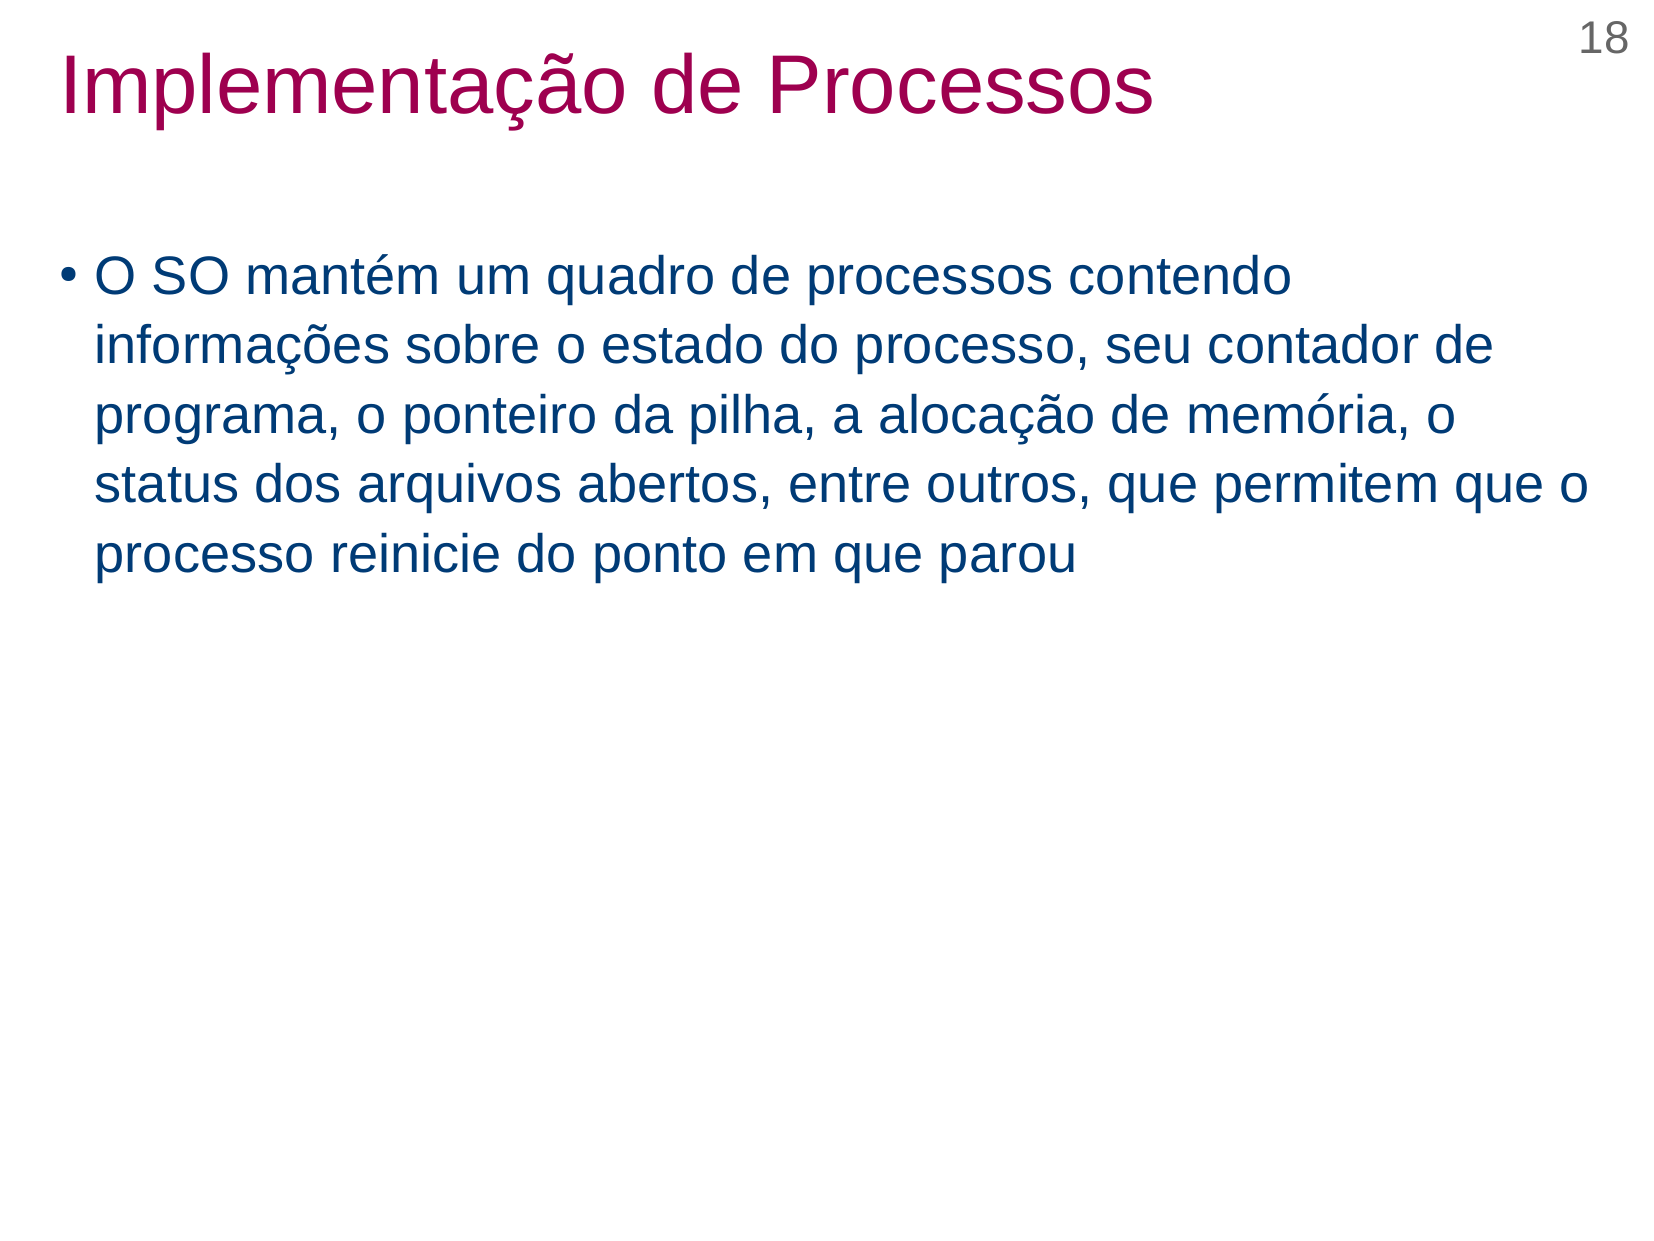

18
# Implementação de Processos
O SO mantém um quadro de processos contendo informações sobre o estado do processo, seu contador de programa, o ponteiro da pilha, a alocação de memória, o status dos arquivos abertos, entre outros, que permitem que o processo reinicie do ponto em que parou